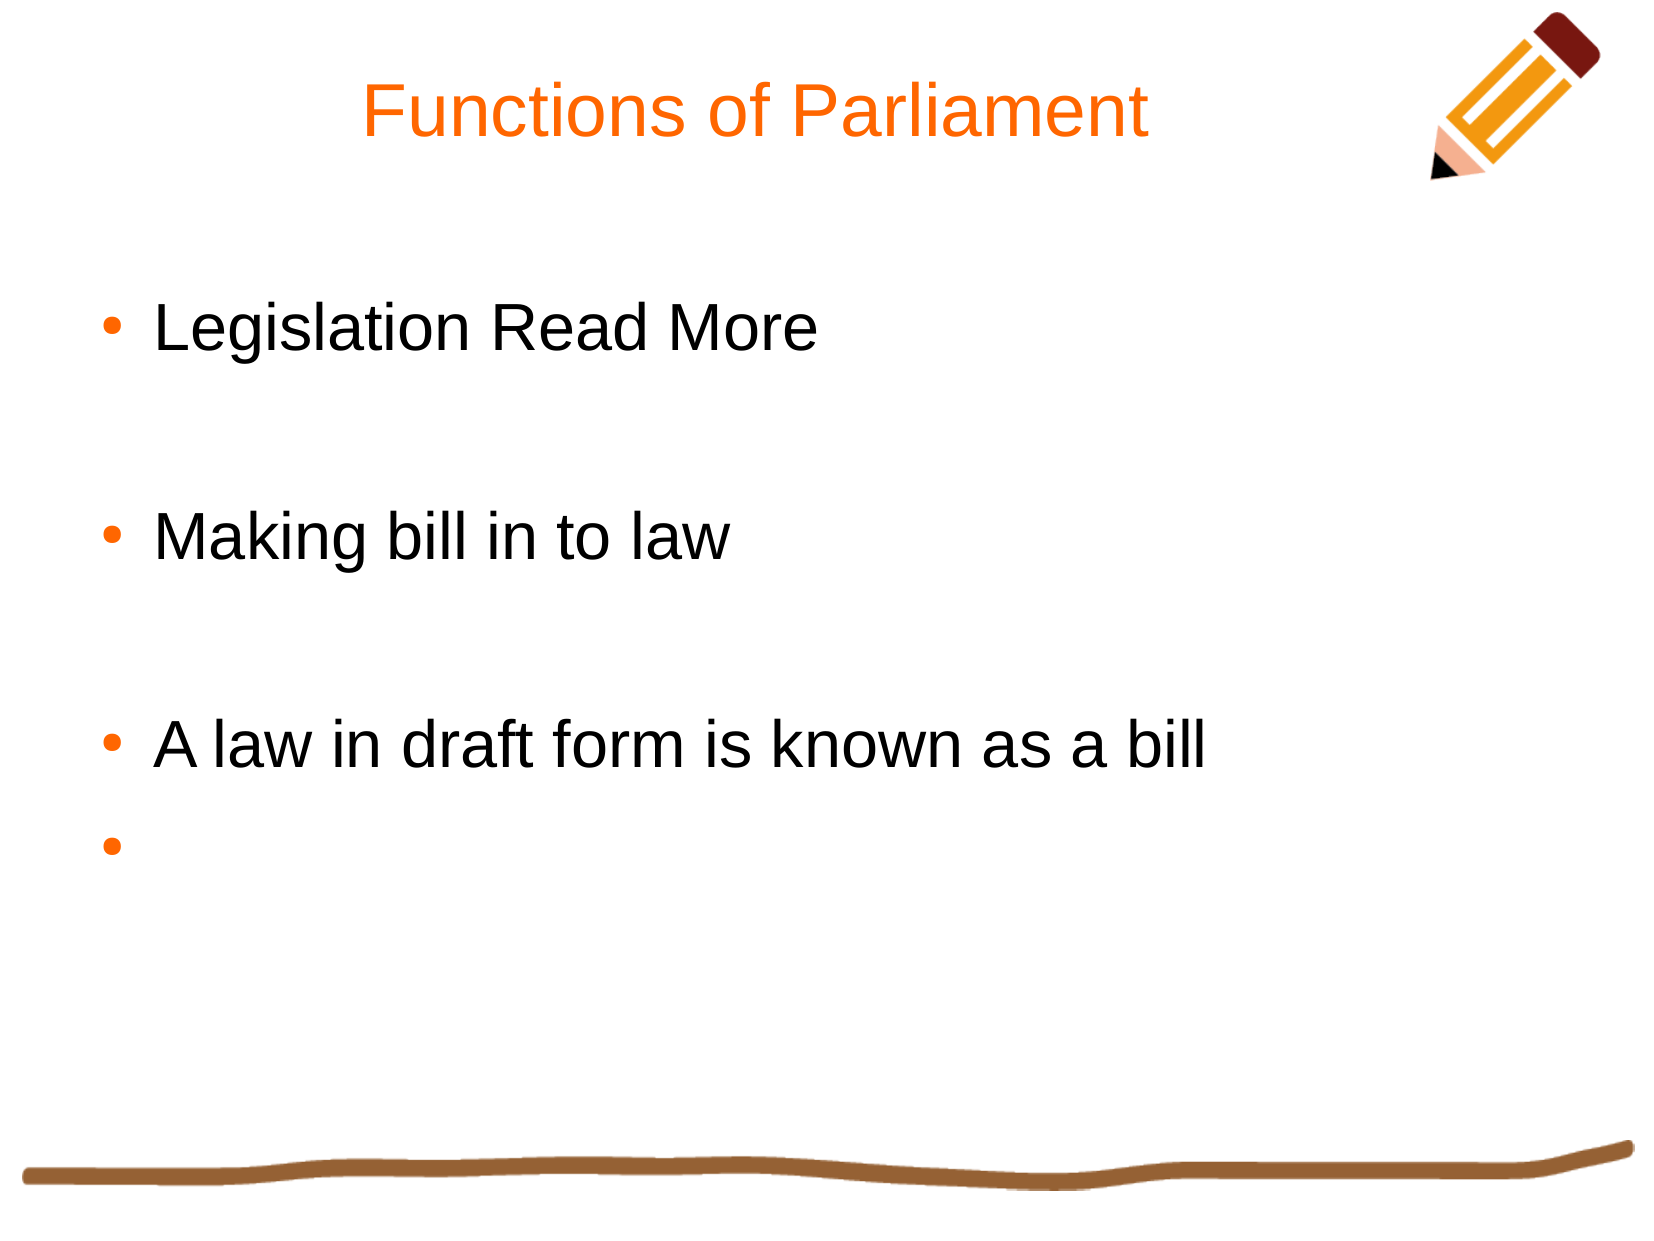

# Functions of Parliament
Legislation Read More
Making bill in to law
A law in draft form is known as a bill